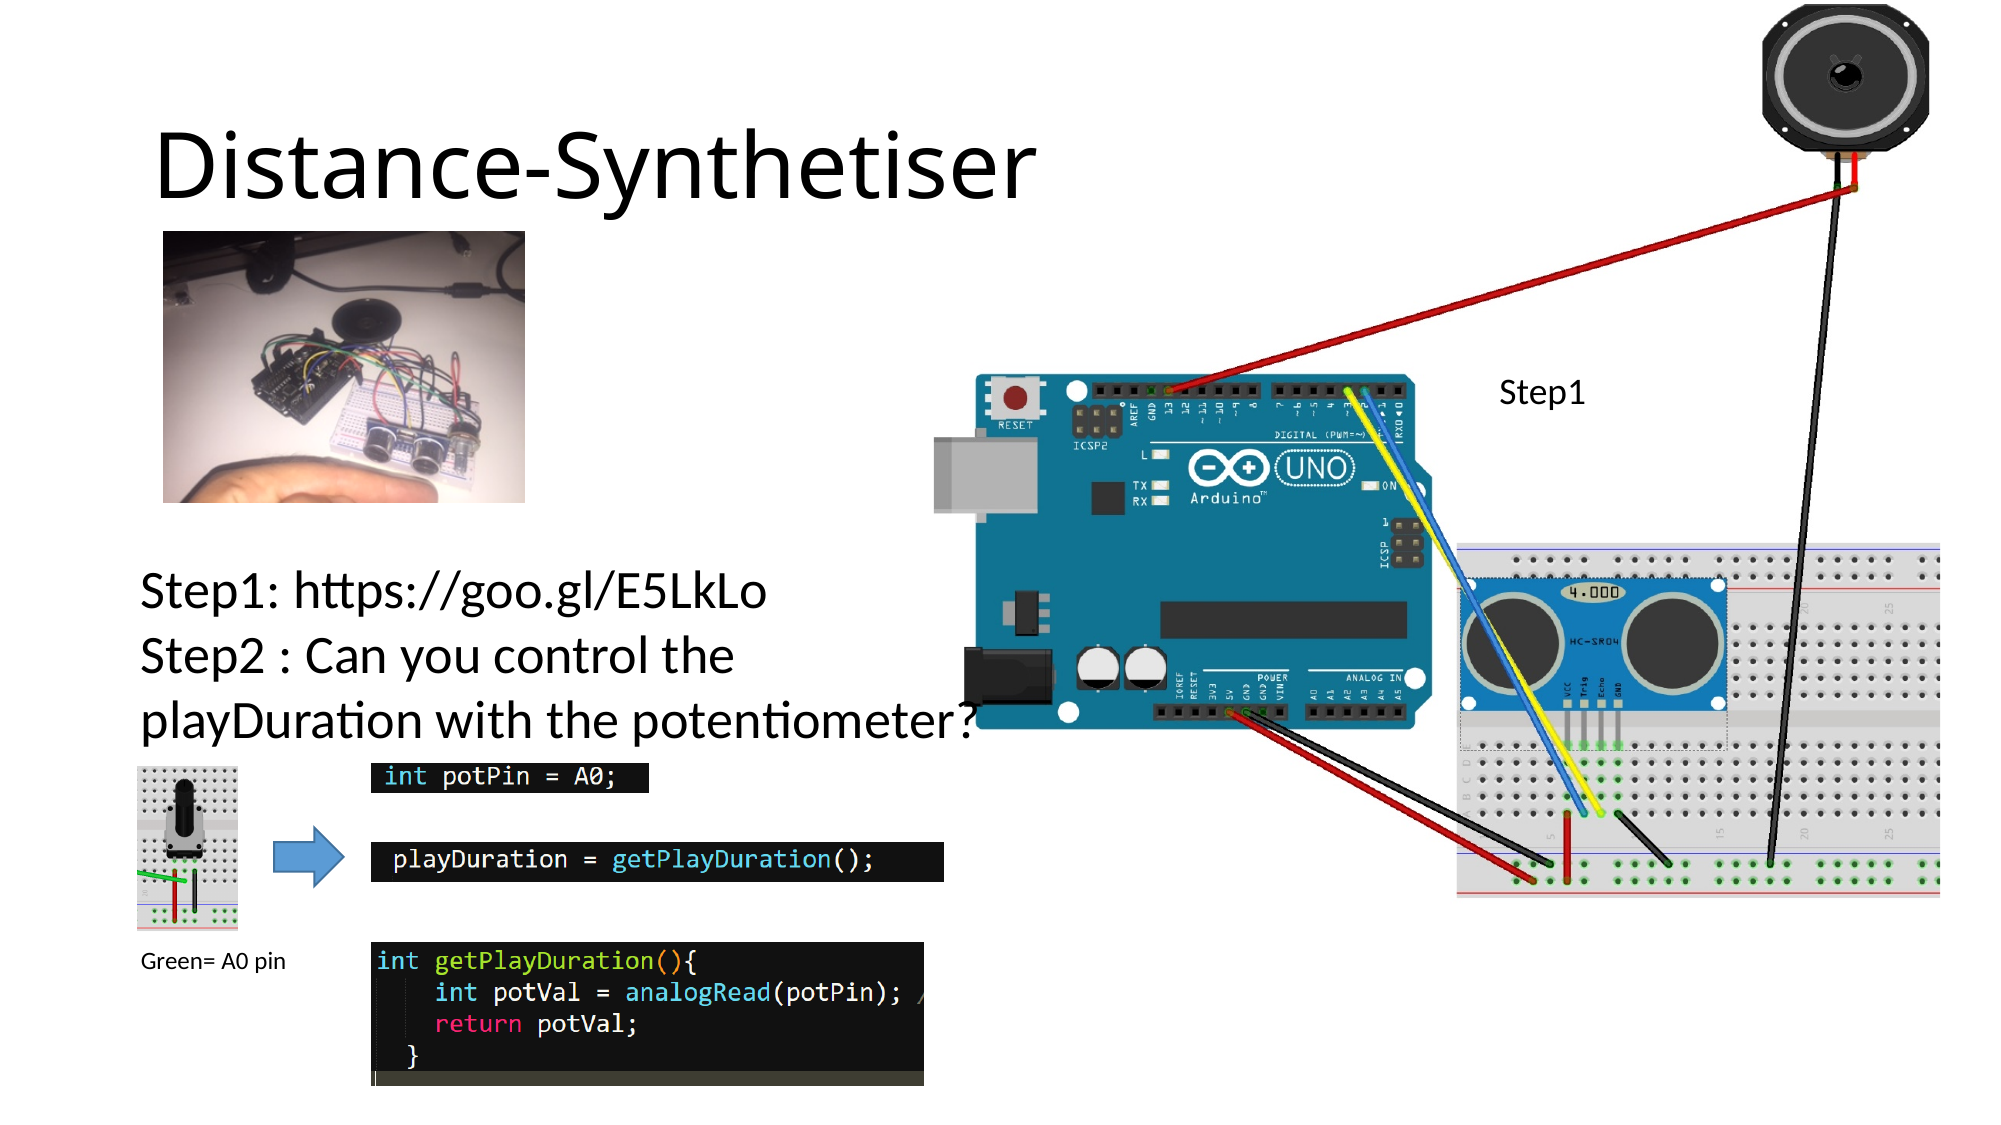

# Distance-Synthetiser
Step1: https://goo.gl/E5LkLo
Step2 : Can you control the
playDuration with the potentiometer?
Green= A0 pin
Step1